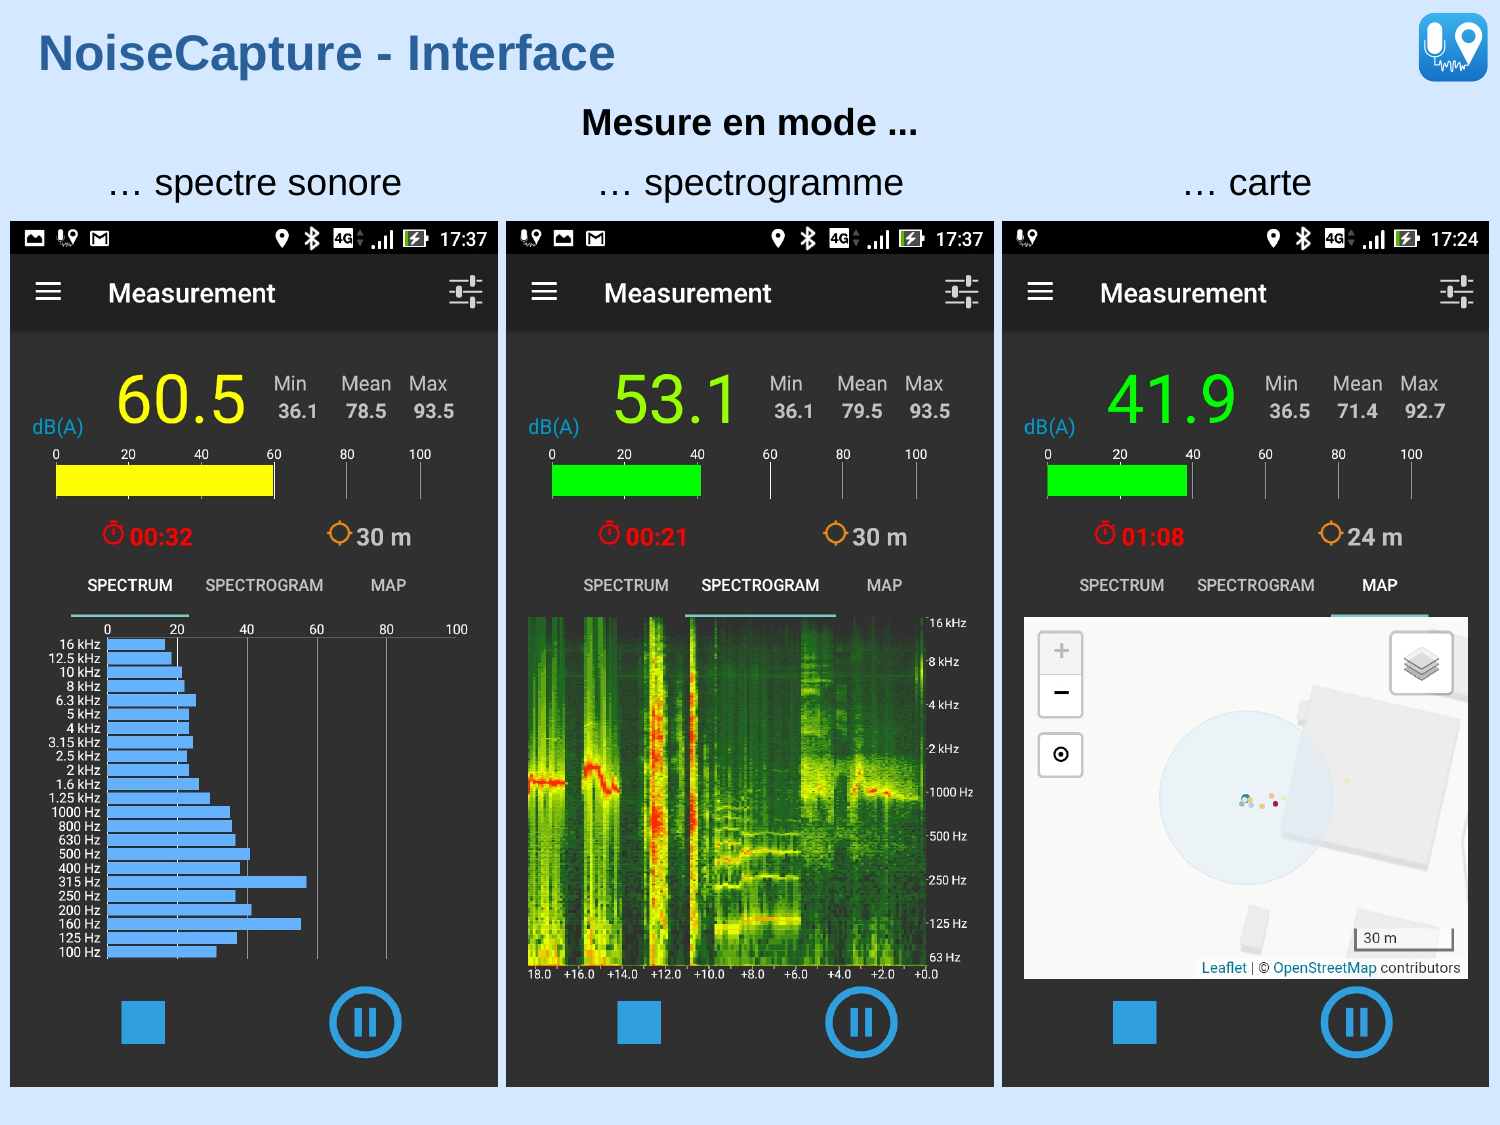

NoiseCapture - Interface
Mesure en mode ...
… spectre sonore
… spectrogramme
… carte